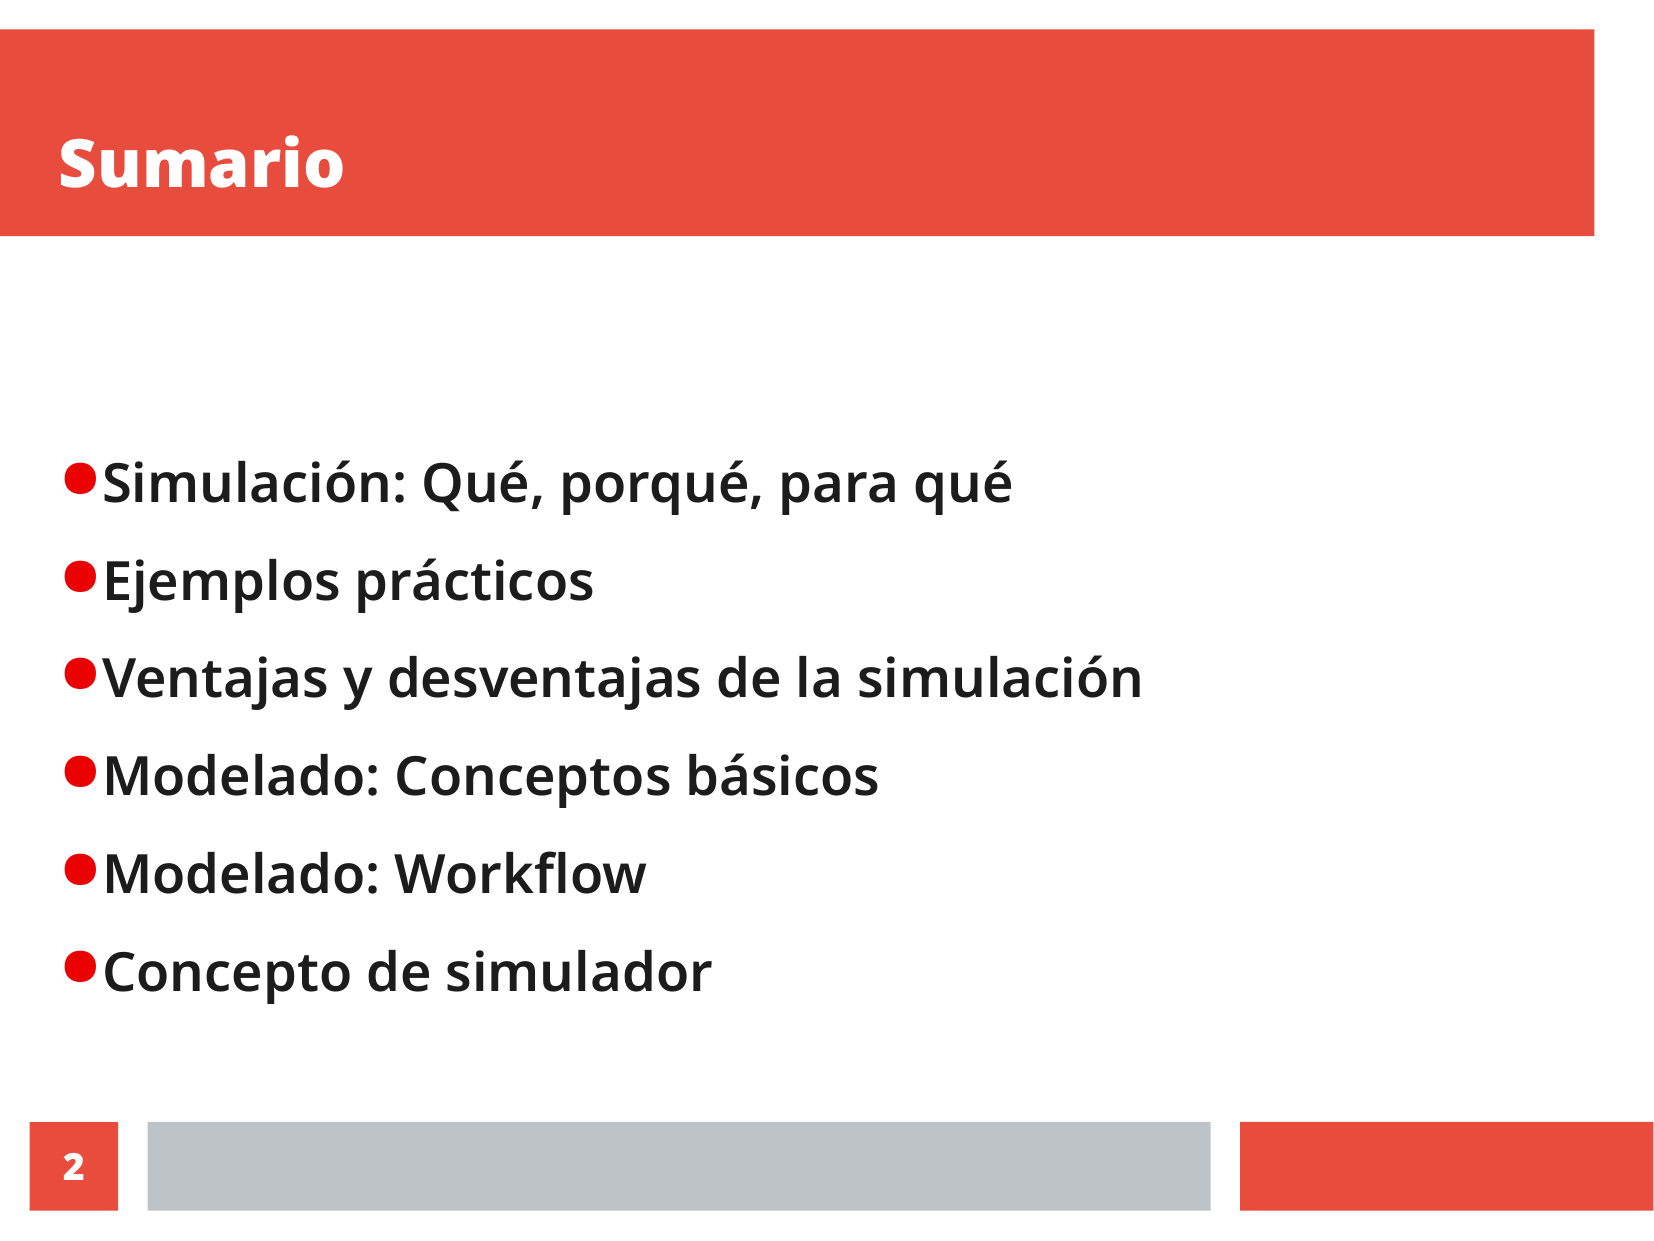

# Sumario
Simulación: Qué, porqué, para qué
Ejemplos prácticos
Ventajas y desventajas de la simulación
Modelado: Conceptos básicos
Modelado: Workflow
Concepto de simulador
2